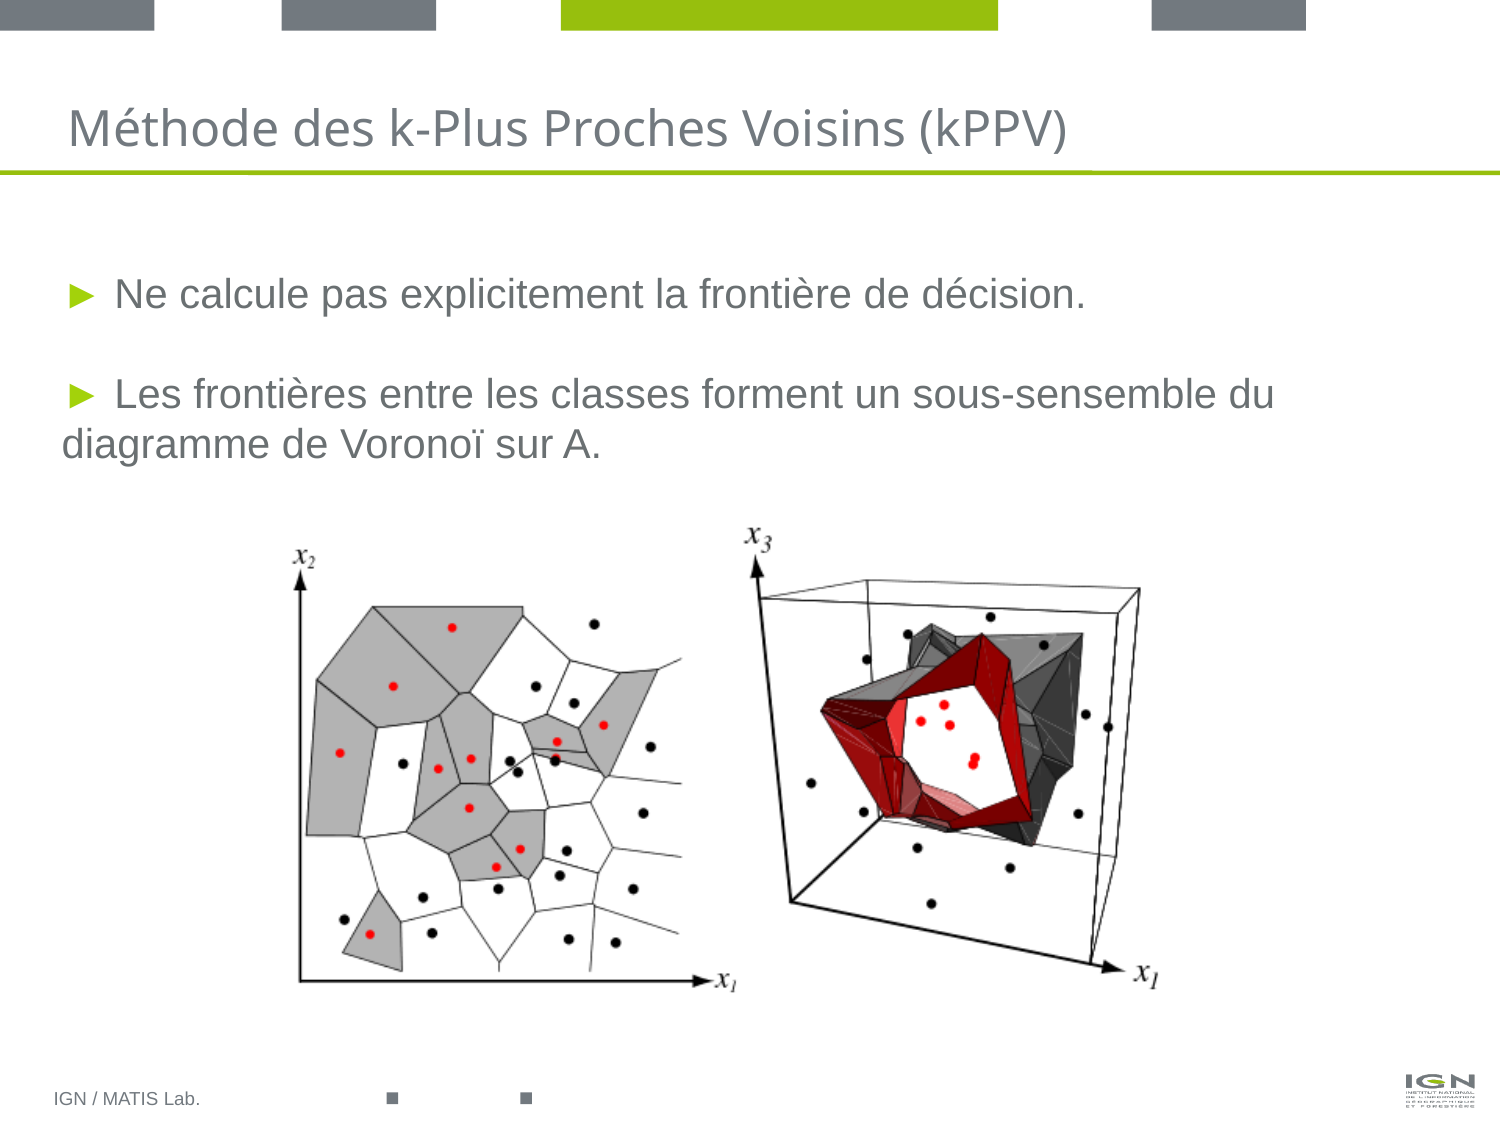

Méthode des k-Plus Proches Voisins (kPPV)
► Ne calcule pas explicitement la frontière de décision.
► Les frontières entre les classes forment un sous-sensemble du diagramme de Voronoï sur A.
IGN / MATIS Lab.